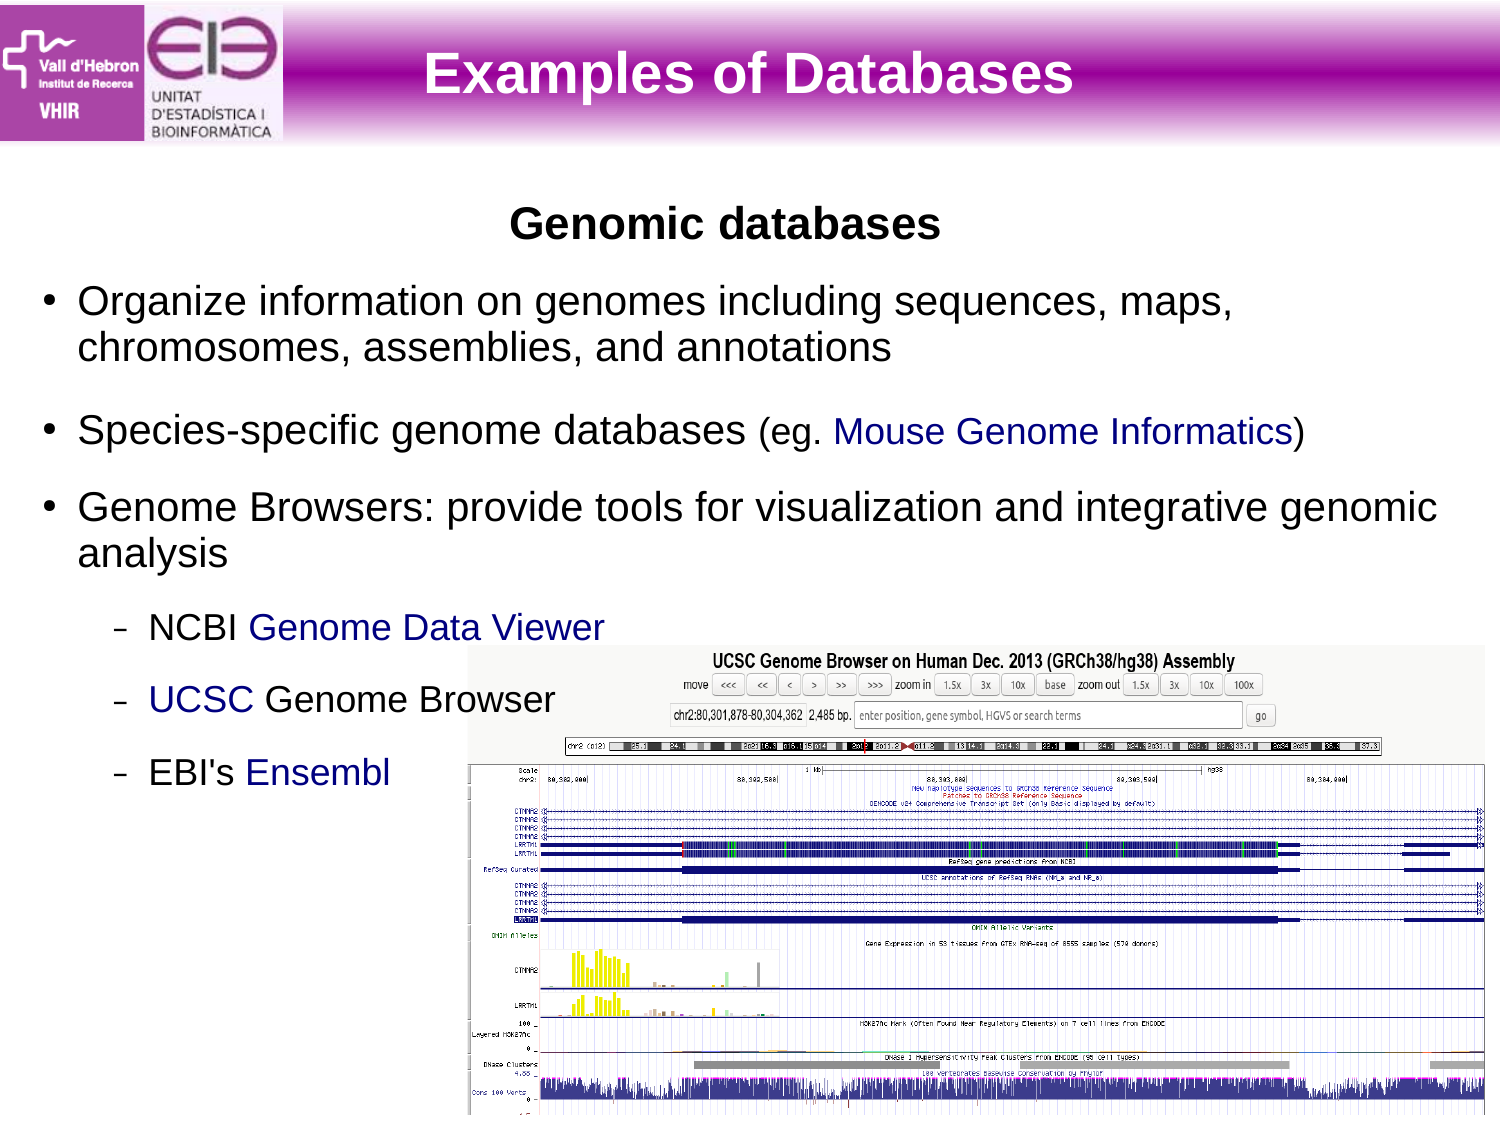

Examples of Databases
Genomic databases
Organize information on genomes including sequences, maps, chromosomes, assemblies, and annotations
Species-specific genome databases (eg. Mouse Genome Informatics)
Genome Browsers: provide tools for visualization and integrative genomic analysis
NCBI Genome Data Viewer
UCSC Genome Browser
EBI's Ensembl